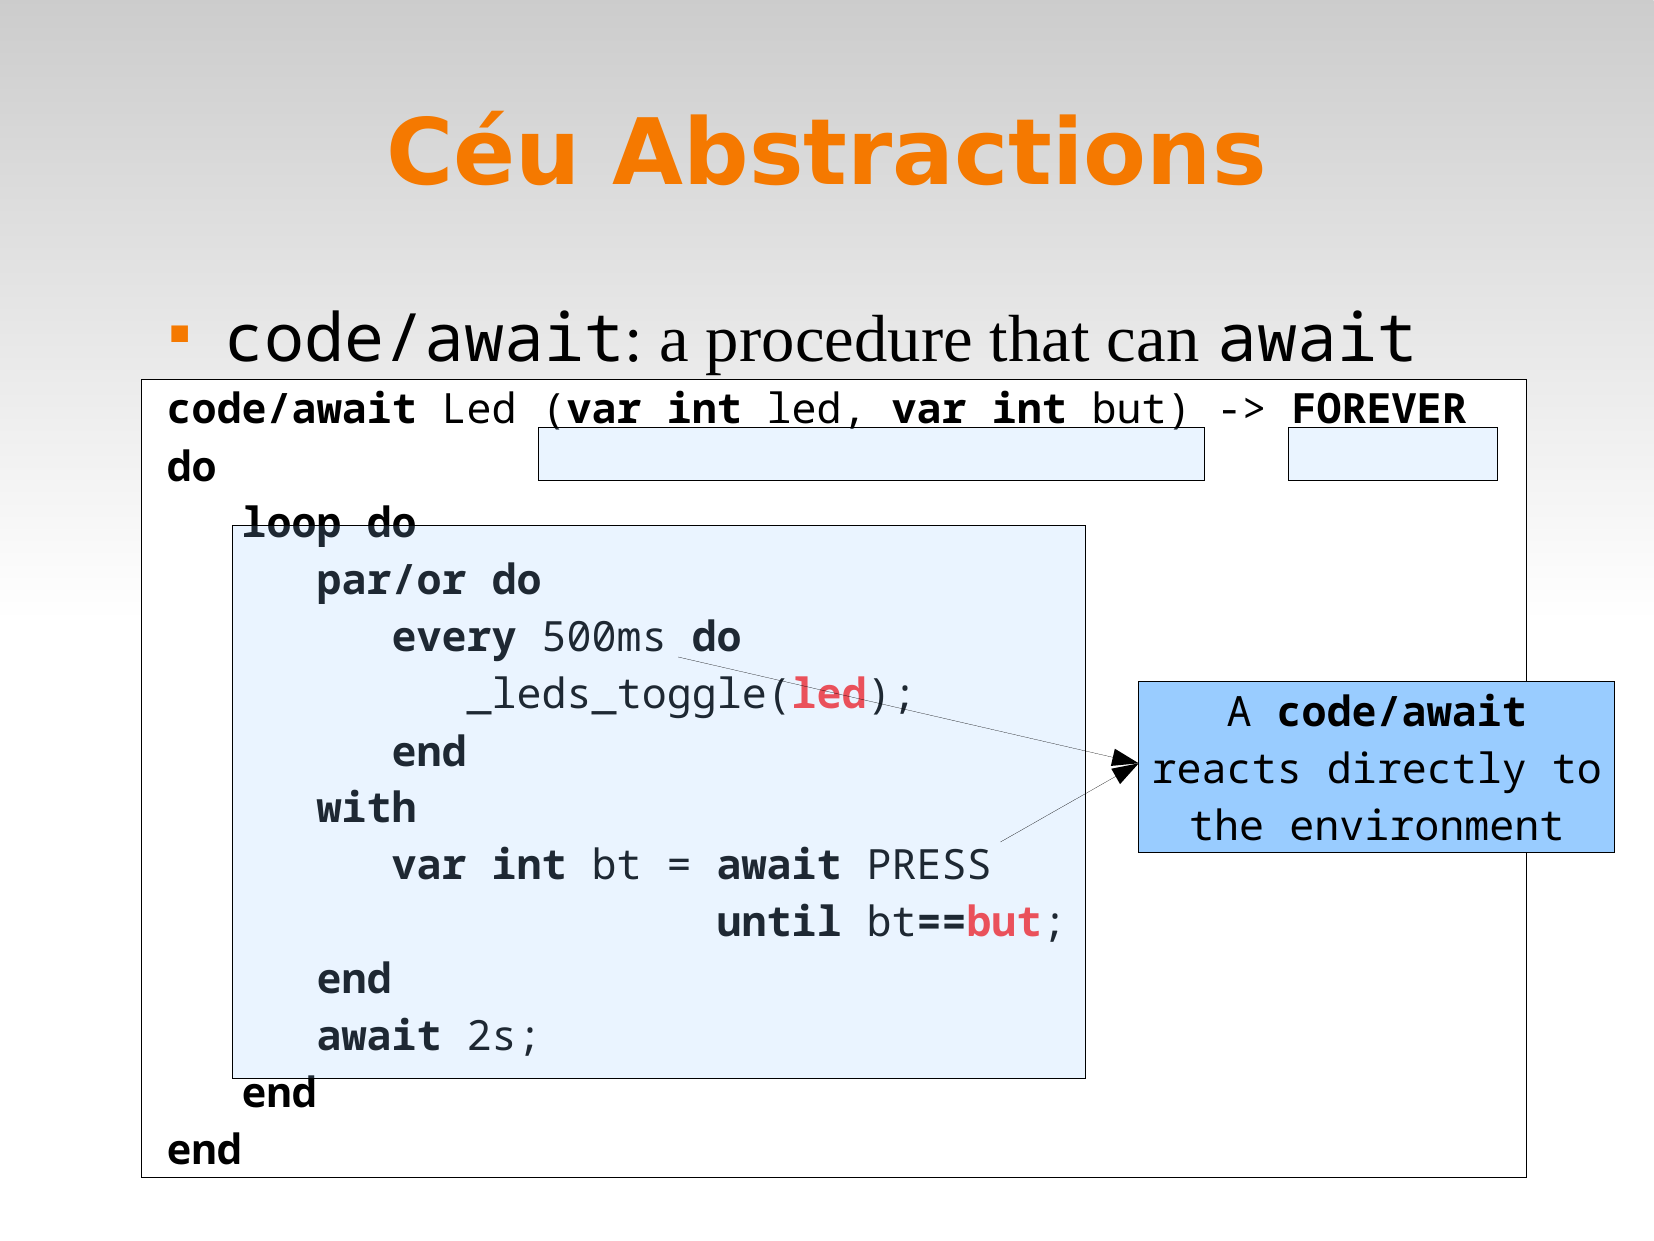

# Céu Abstractions
code/await: a procedure that can await
 code/await Led (var int led, var int but) -> FOREVER
 do
 loop do
 par/or do
 every 500ms do
 _leds_toggle(led);
 end
 with
 var int bt = await PRESS
 until bt==but;
 end
 await 2s;
 end
 end
A code/await
reacts directly to
the environment